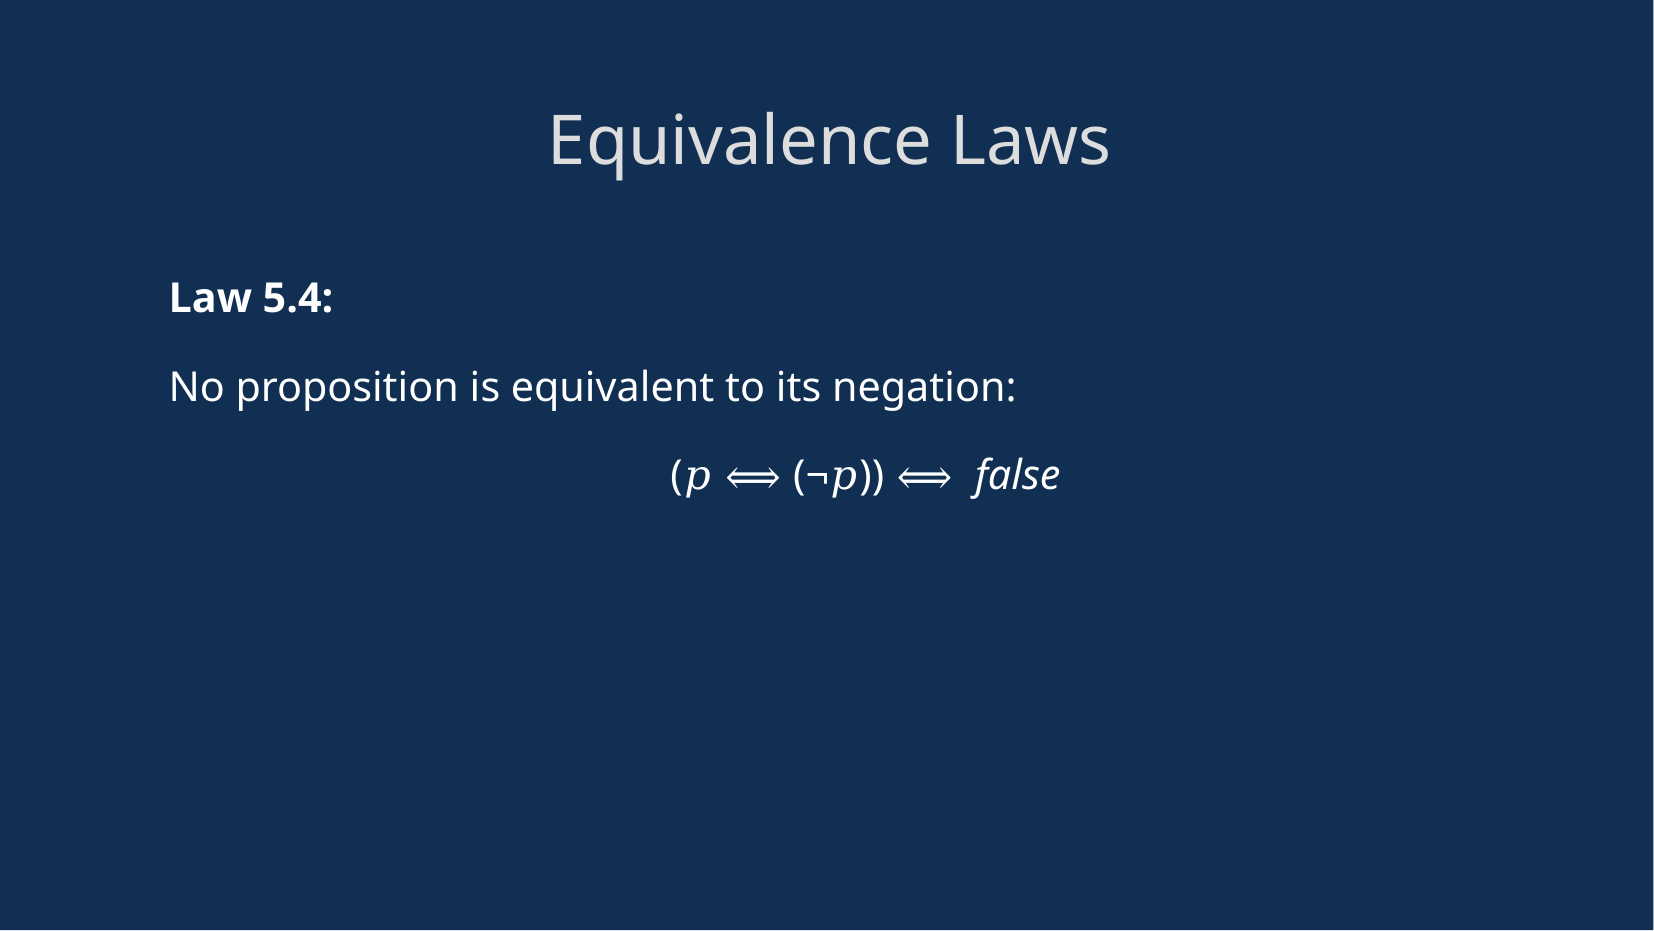

# Equivalence Laws
Law 5.4:
No proposition is equivalent to its negation:
(𝑝 ⟺ (¬𝑝)) ⟺ false